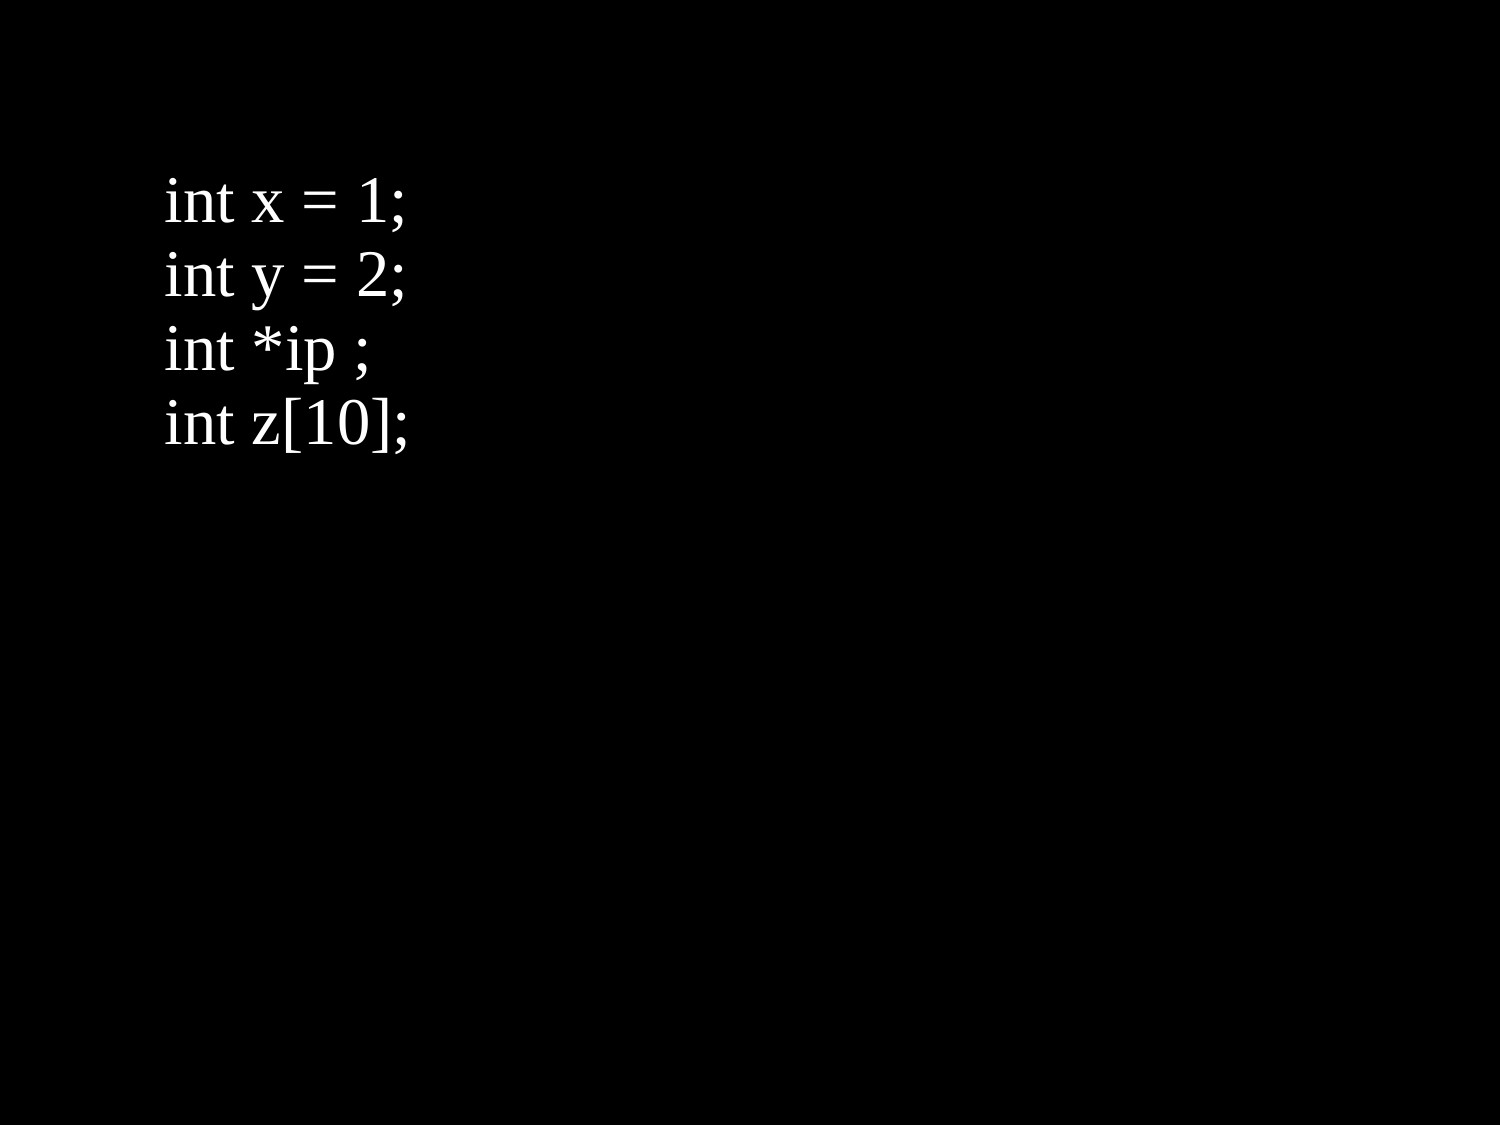

int x = 1;
int y = 2;
int *ip ;
int z[10];